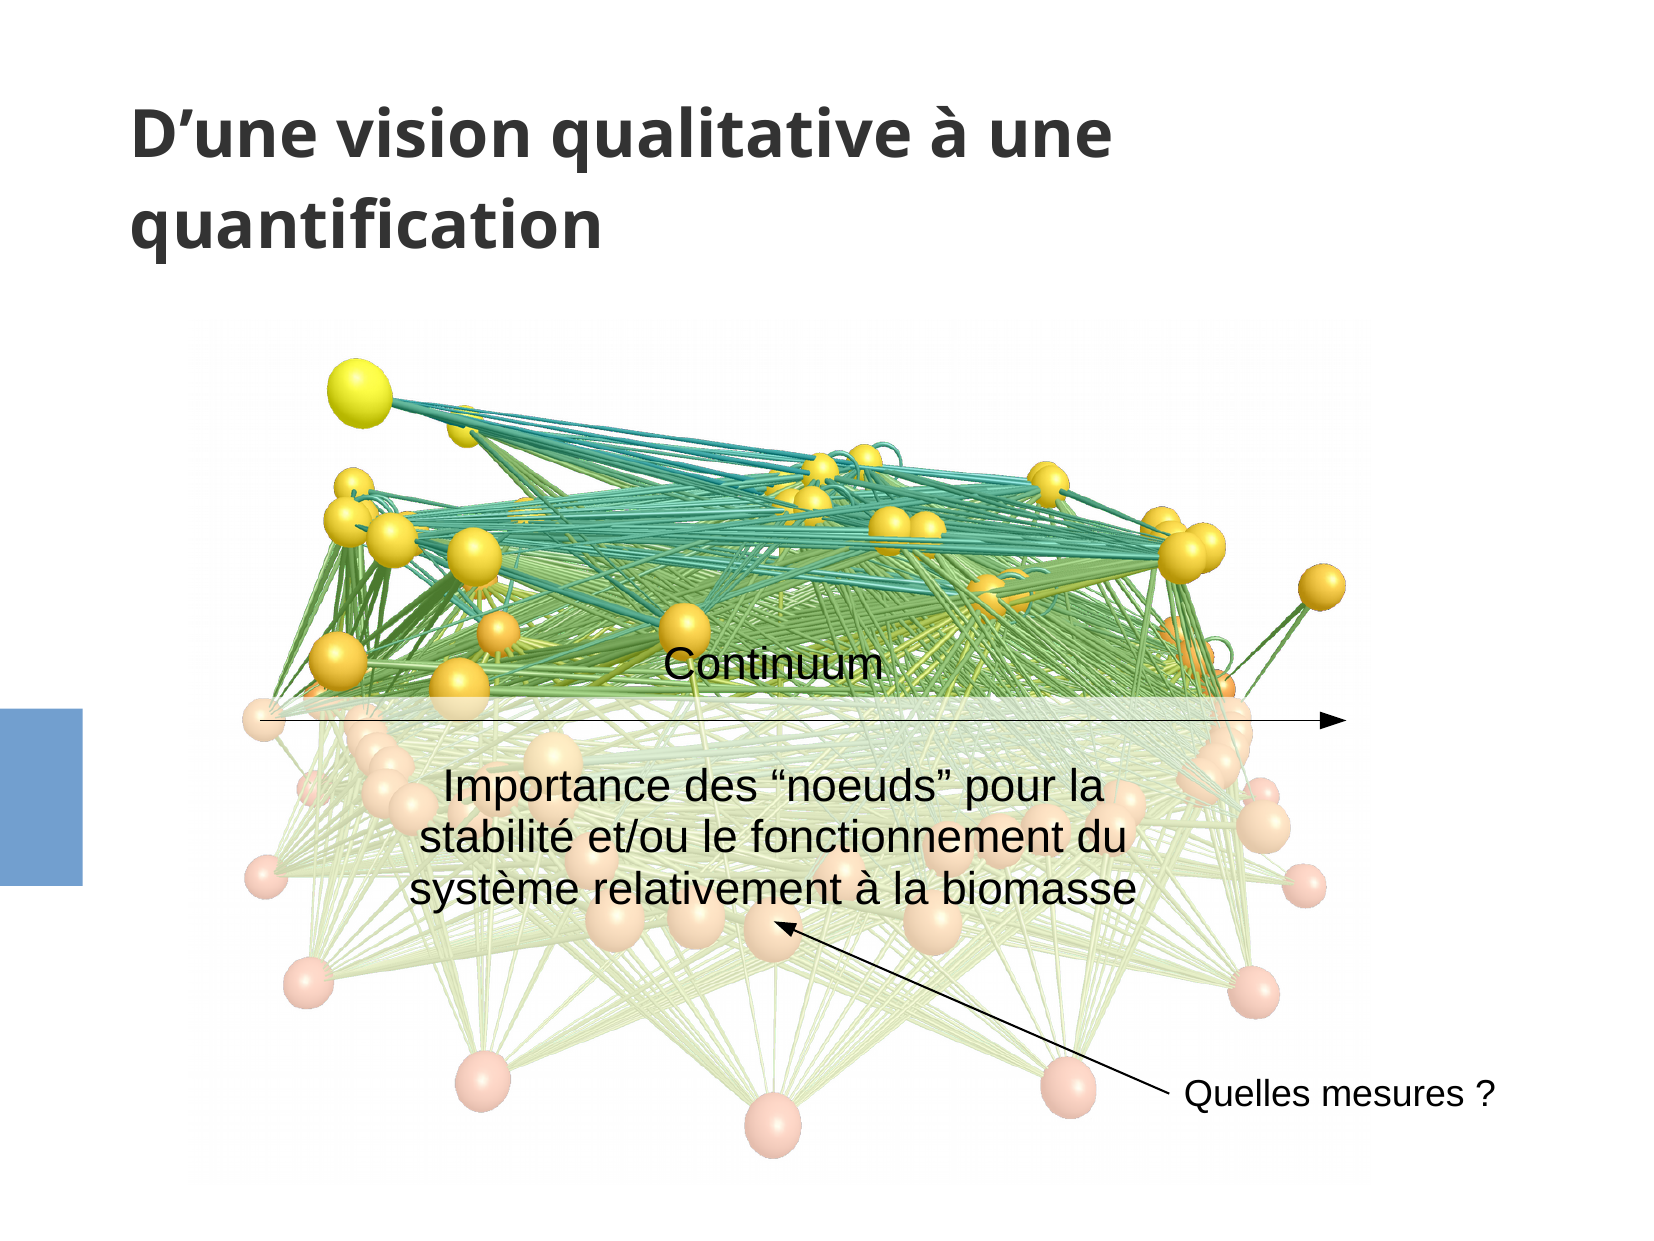

# D’une vision qualitative à une quantification
Continuum
Importance des “noeuds” pour la stabilité et/ou le fonctionnement du système relativement à la biomasse
Quelles mesures ?